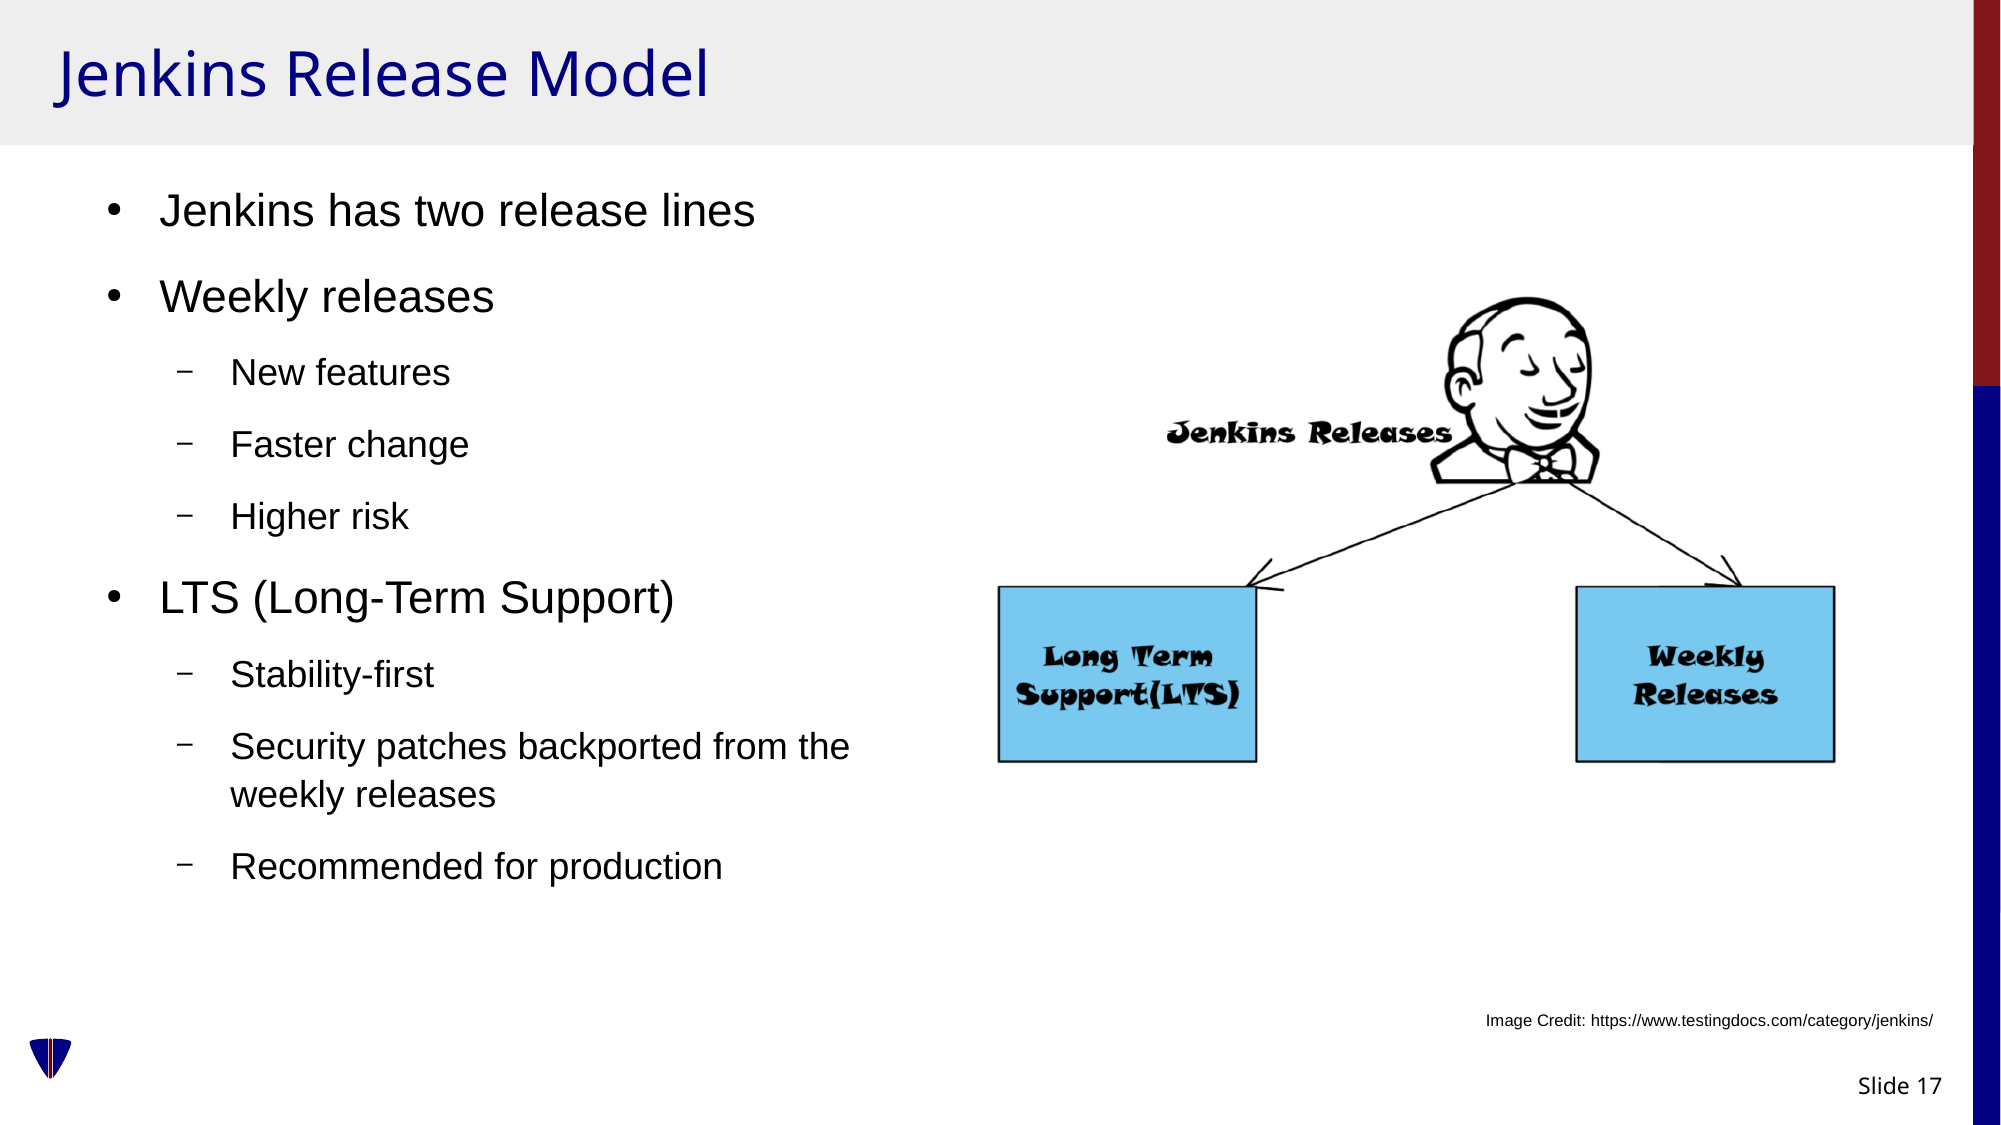

# Jenkins Release Model
Jenkins has two release lines
Weekly releases
New features
Faster change
Higher risk
LTS (Long-Term Support)
Stability-first
Security patches backported from the weekly releases
Recommended for production
Image Credit: https://www.testingdocs.com/category/jenkins/